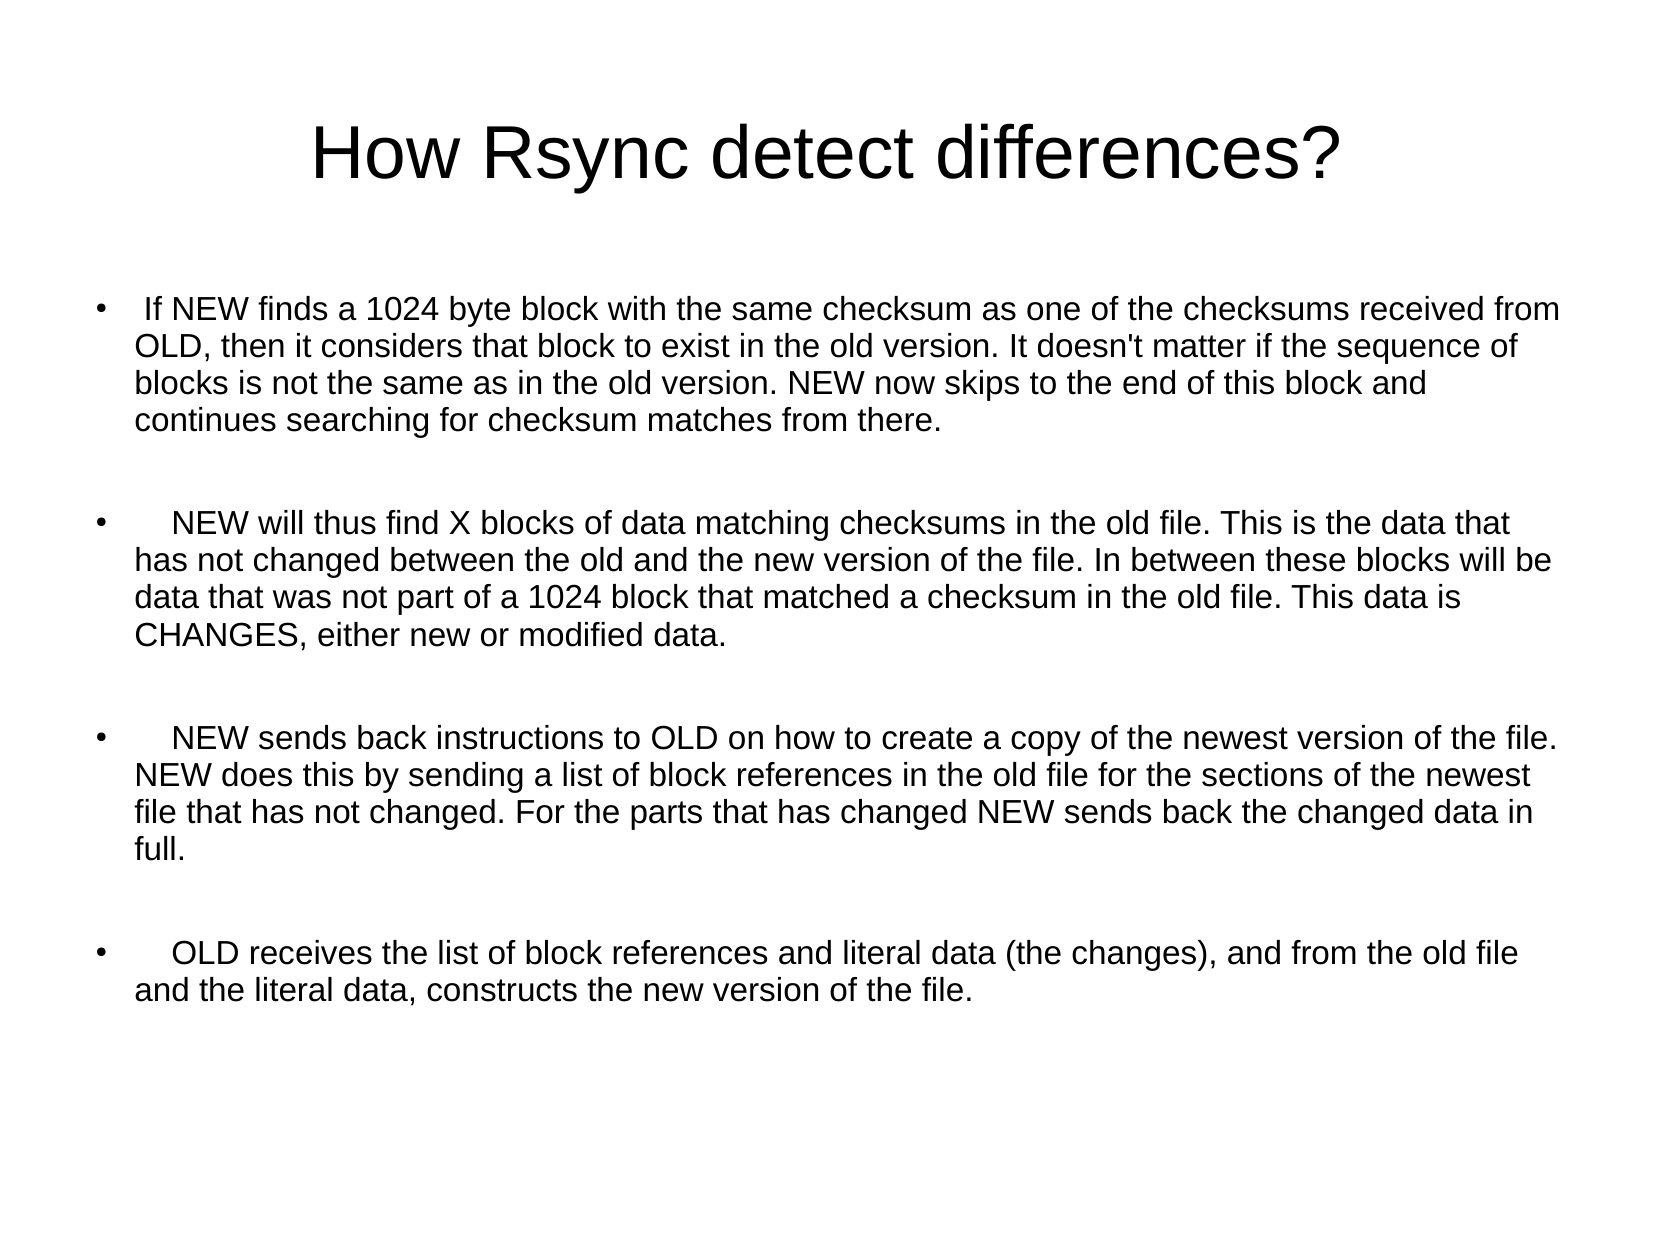

# How Rsync detect differences?
 If NEW finds a 1024 byte block with the same checksum as one of the checksums received from OLD, then it considers that block to exist in the old version. It doesn't matter if the sequence of blocks is not the same as in the old version. NEW now skips to the end of this block and continues searching for checksum matches from there.
 NEW will thus find X blocks of data matching checksums in the old file. This is the data that has not changed between the old and the new version of the file. In between these blocks will be data that was not part of a 1024 block that matched a checksum in the old file. This data is CHANGES, either new or modified data.
 NEW sends back instructions to OLD on how to create a copy of the newest version of the file. NEW does this by sending a list of block references in the old file for the sections of the newest file that has not changed. For the parts that has changed NEW sends back the changed data in full.
 OLD receives the list of block references and literal data (the changes), and from the old file and the literal data, constructs the new version of the file.